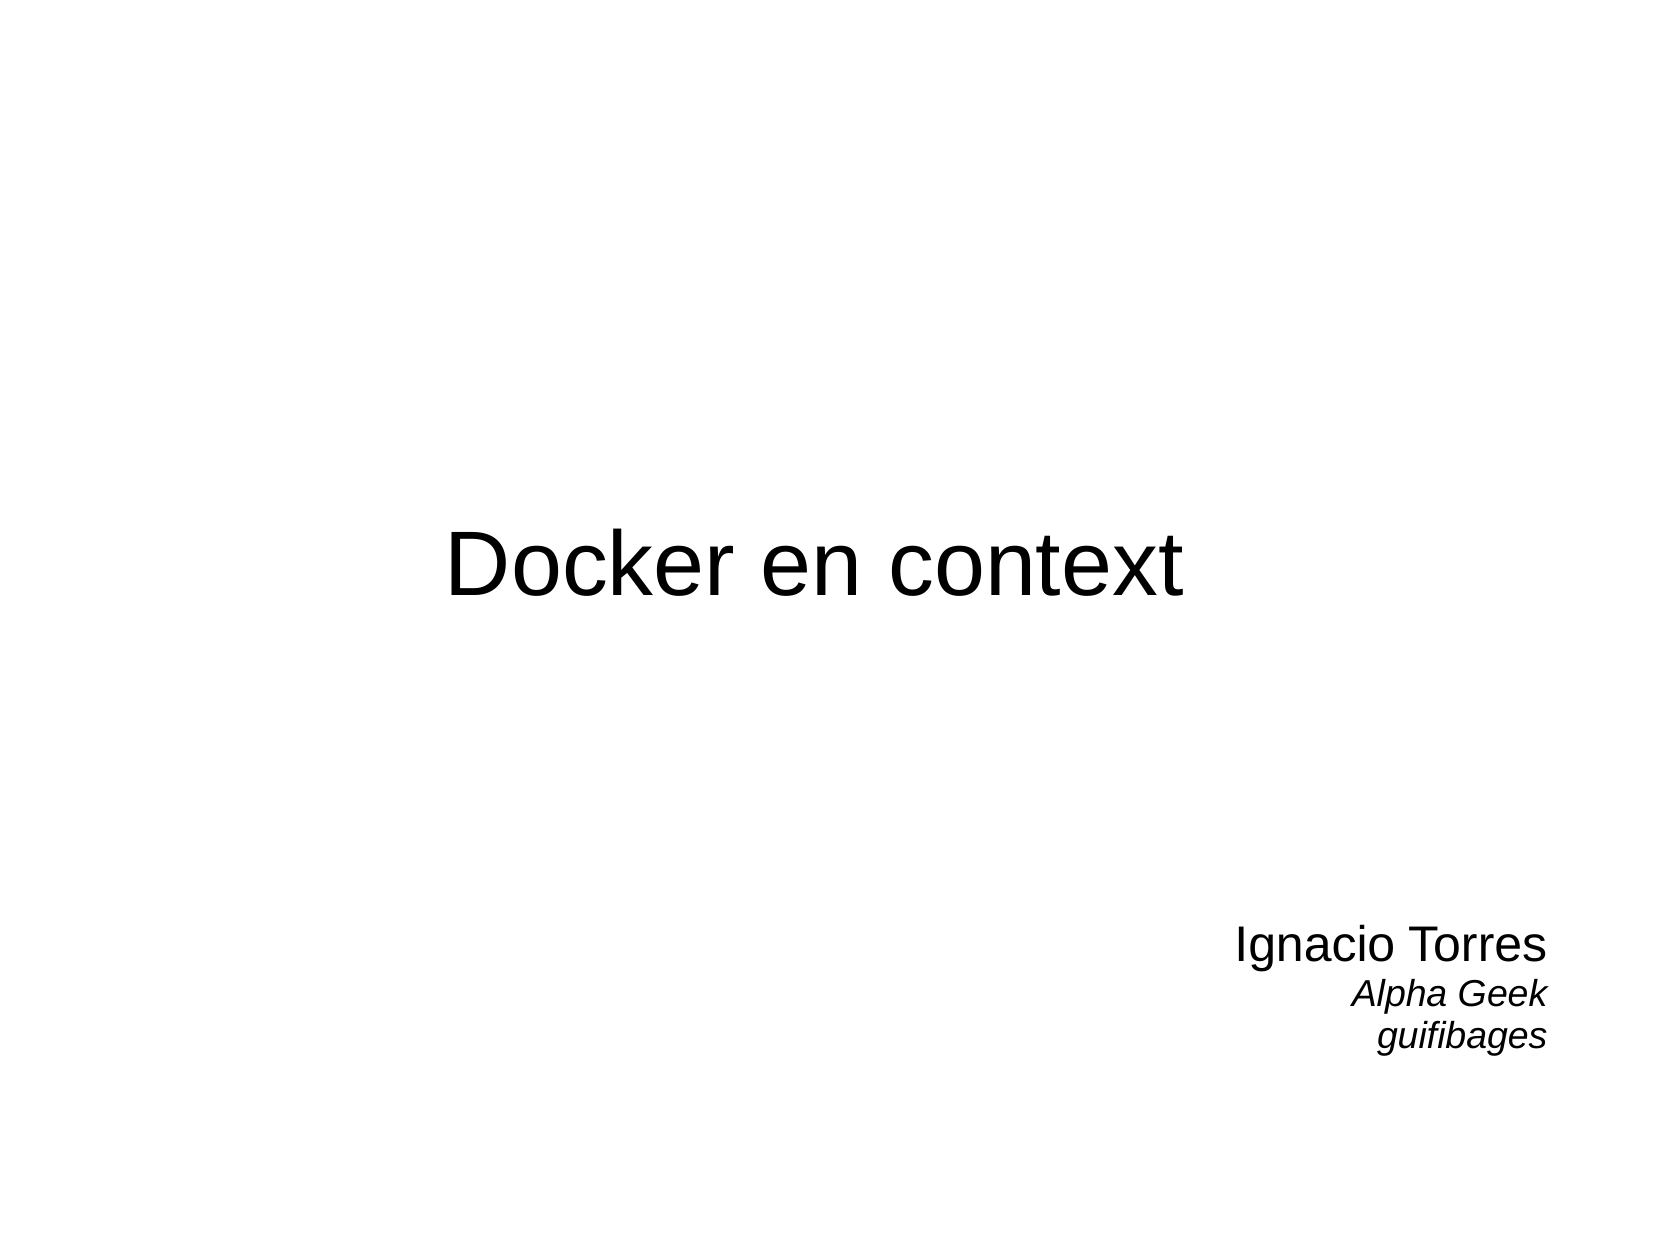

Docker en context
# Ignacio Torres
Alpha Geek
guifibages